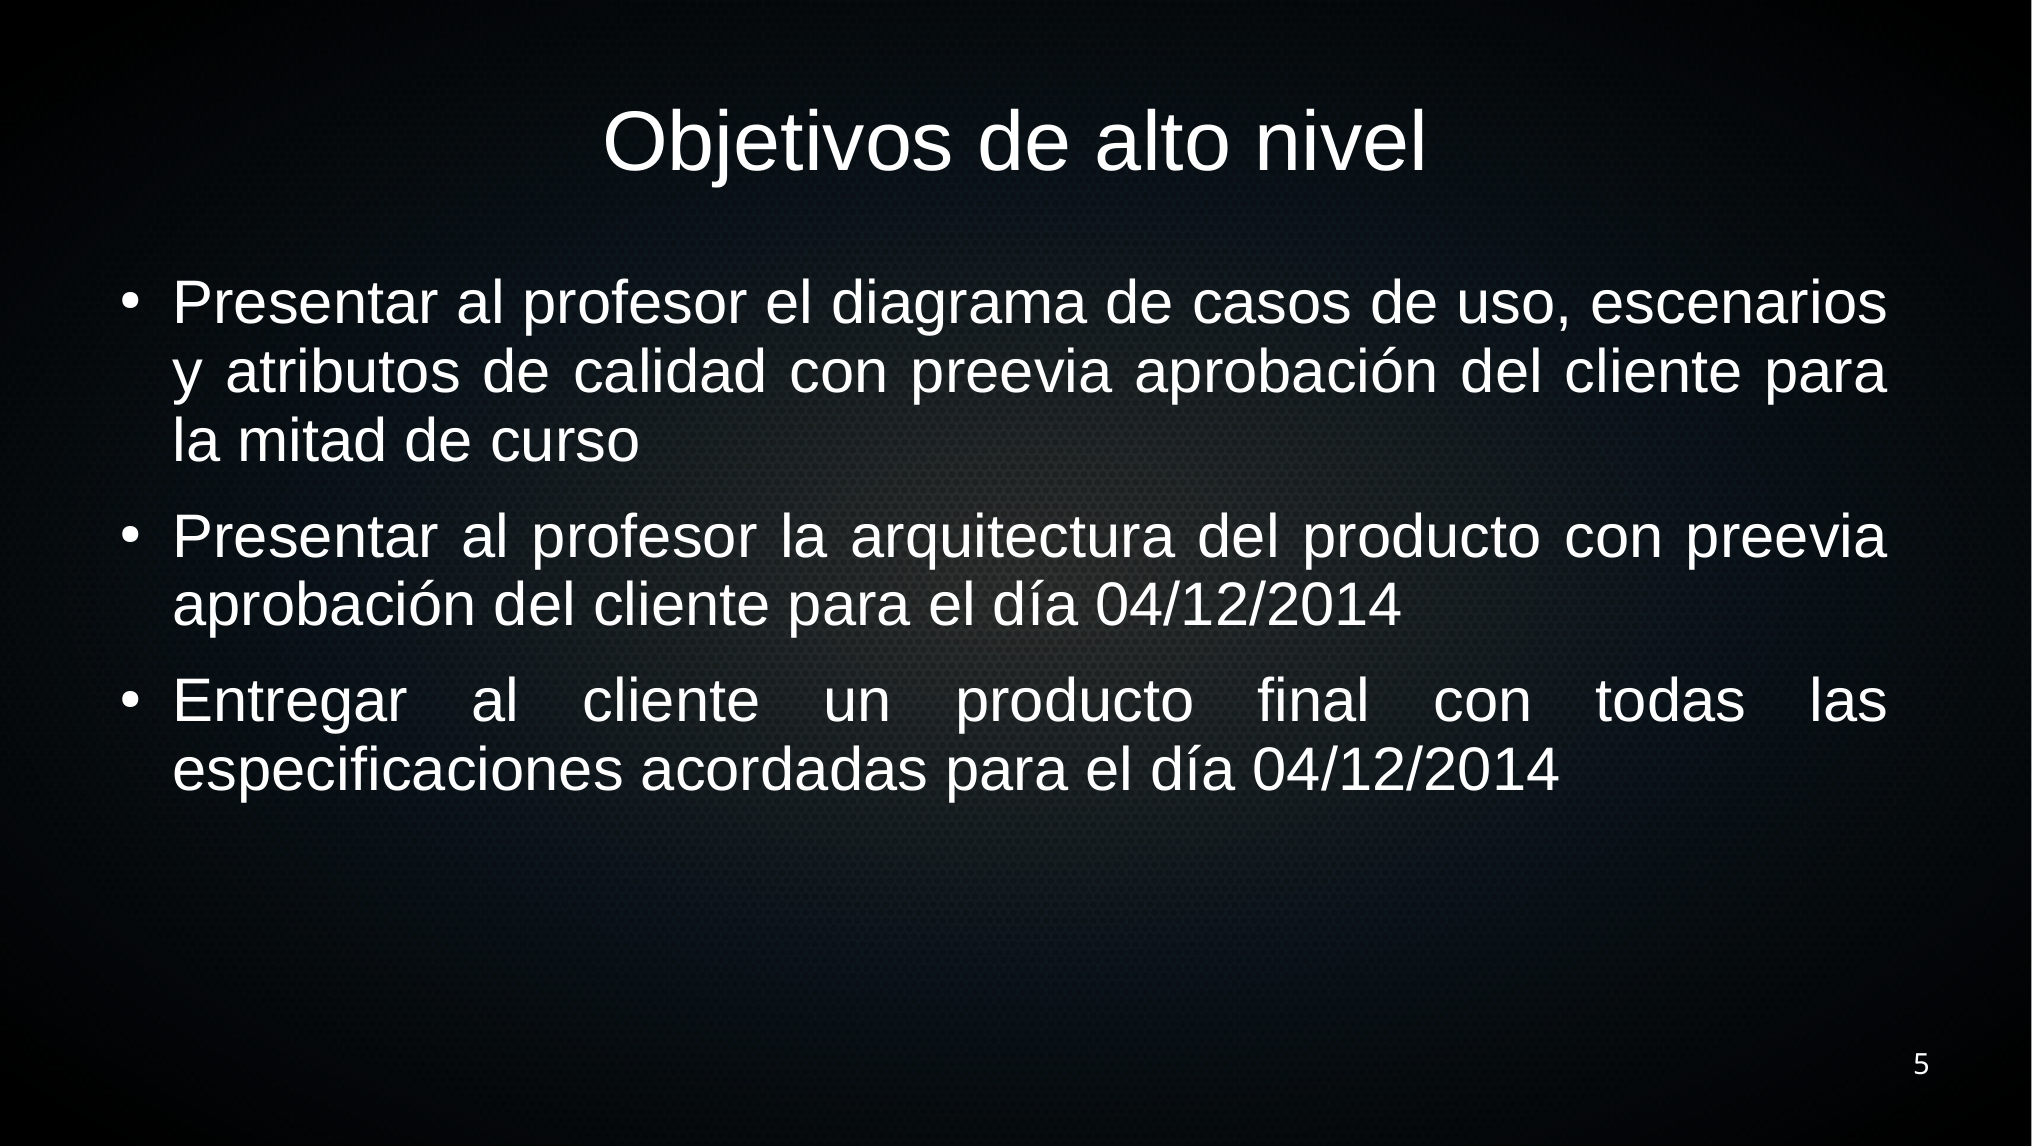

# Objetivos de alto nivel
Presentar al profesor el diagrama de casos de uso, escenarios y atributos de calidad con preevia aprobación del cliente para la mitad de curso
Presentar al profesor la arquitectura del producto con preevia aprobación del cliente para el día 04/12/2014
Entregar al cliente un producto final con todas las especificaciones acordadas para el día 04/12/2014
5